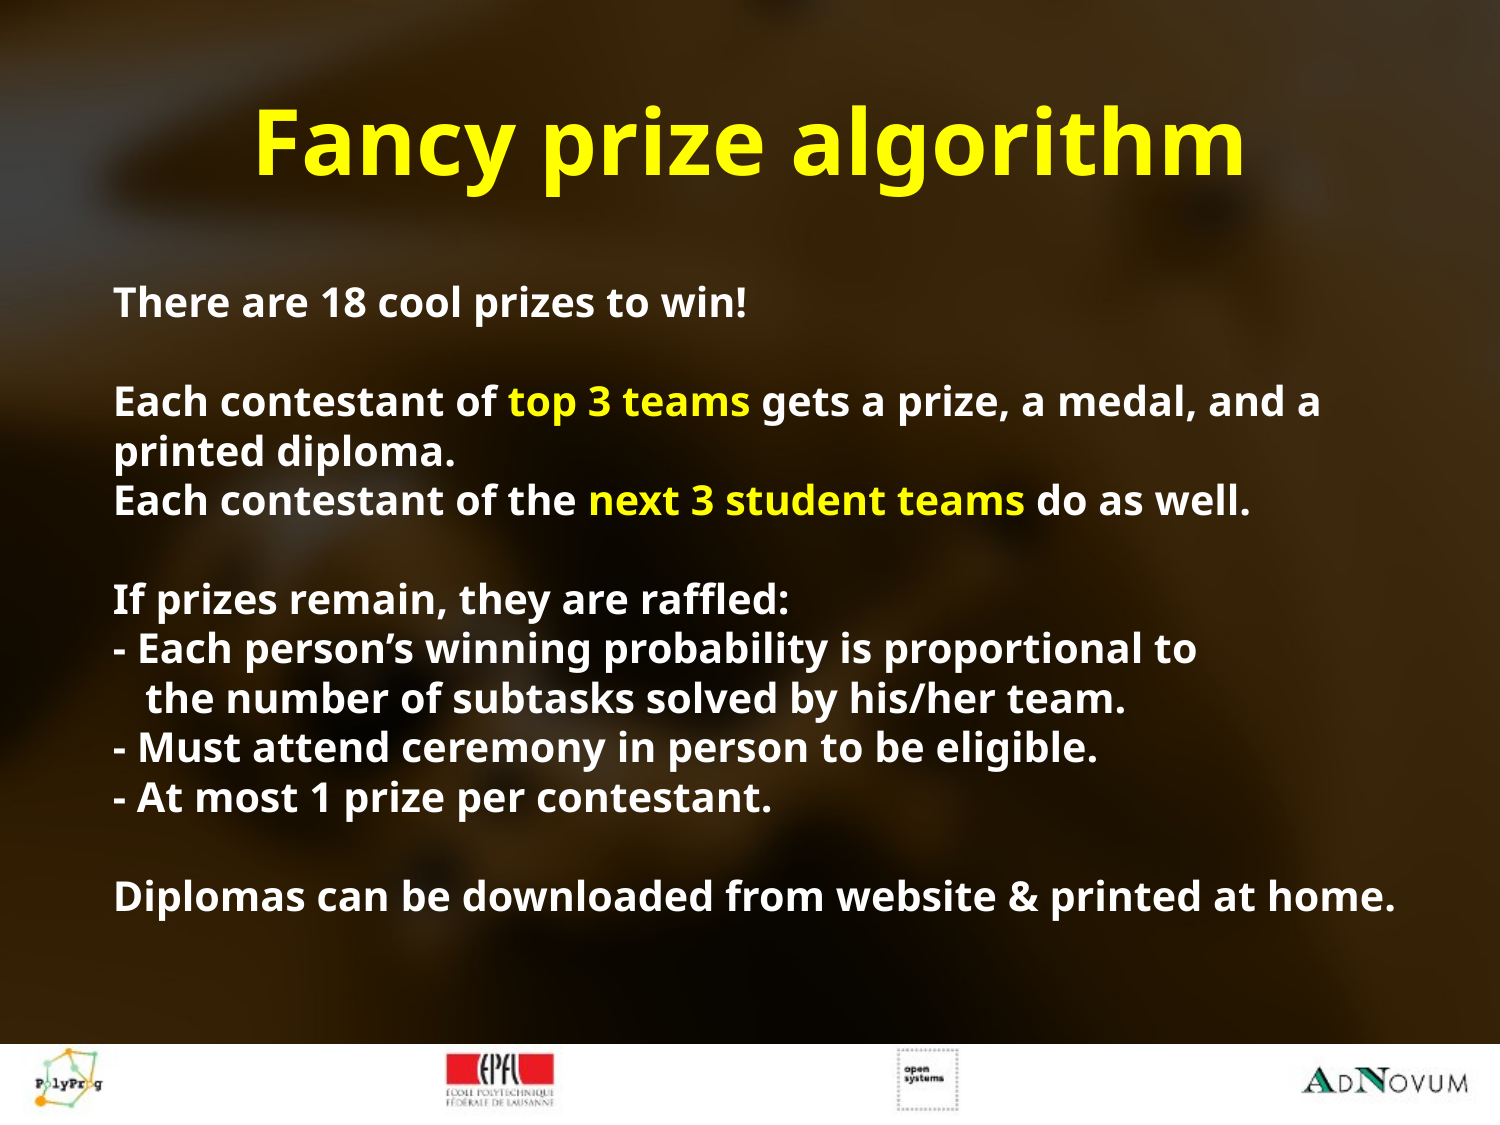

# Fancy prize algorithm
There are 18 cool prizes to win!
Each contestant of top 3 teams gets a prize, a medal, and a printed diploma.
Each contestant of the next 3 student teams do as well.
If prizes remain, they are raffled:
- Each person’s winning probability is proportional to
 the number of subtasks solved by his/her team.
- Must attend ceremony in person to be eligible.
- At most 1 prize per contestant.
Diplomas can be downloaded from website & printed at home.